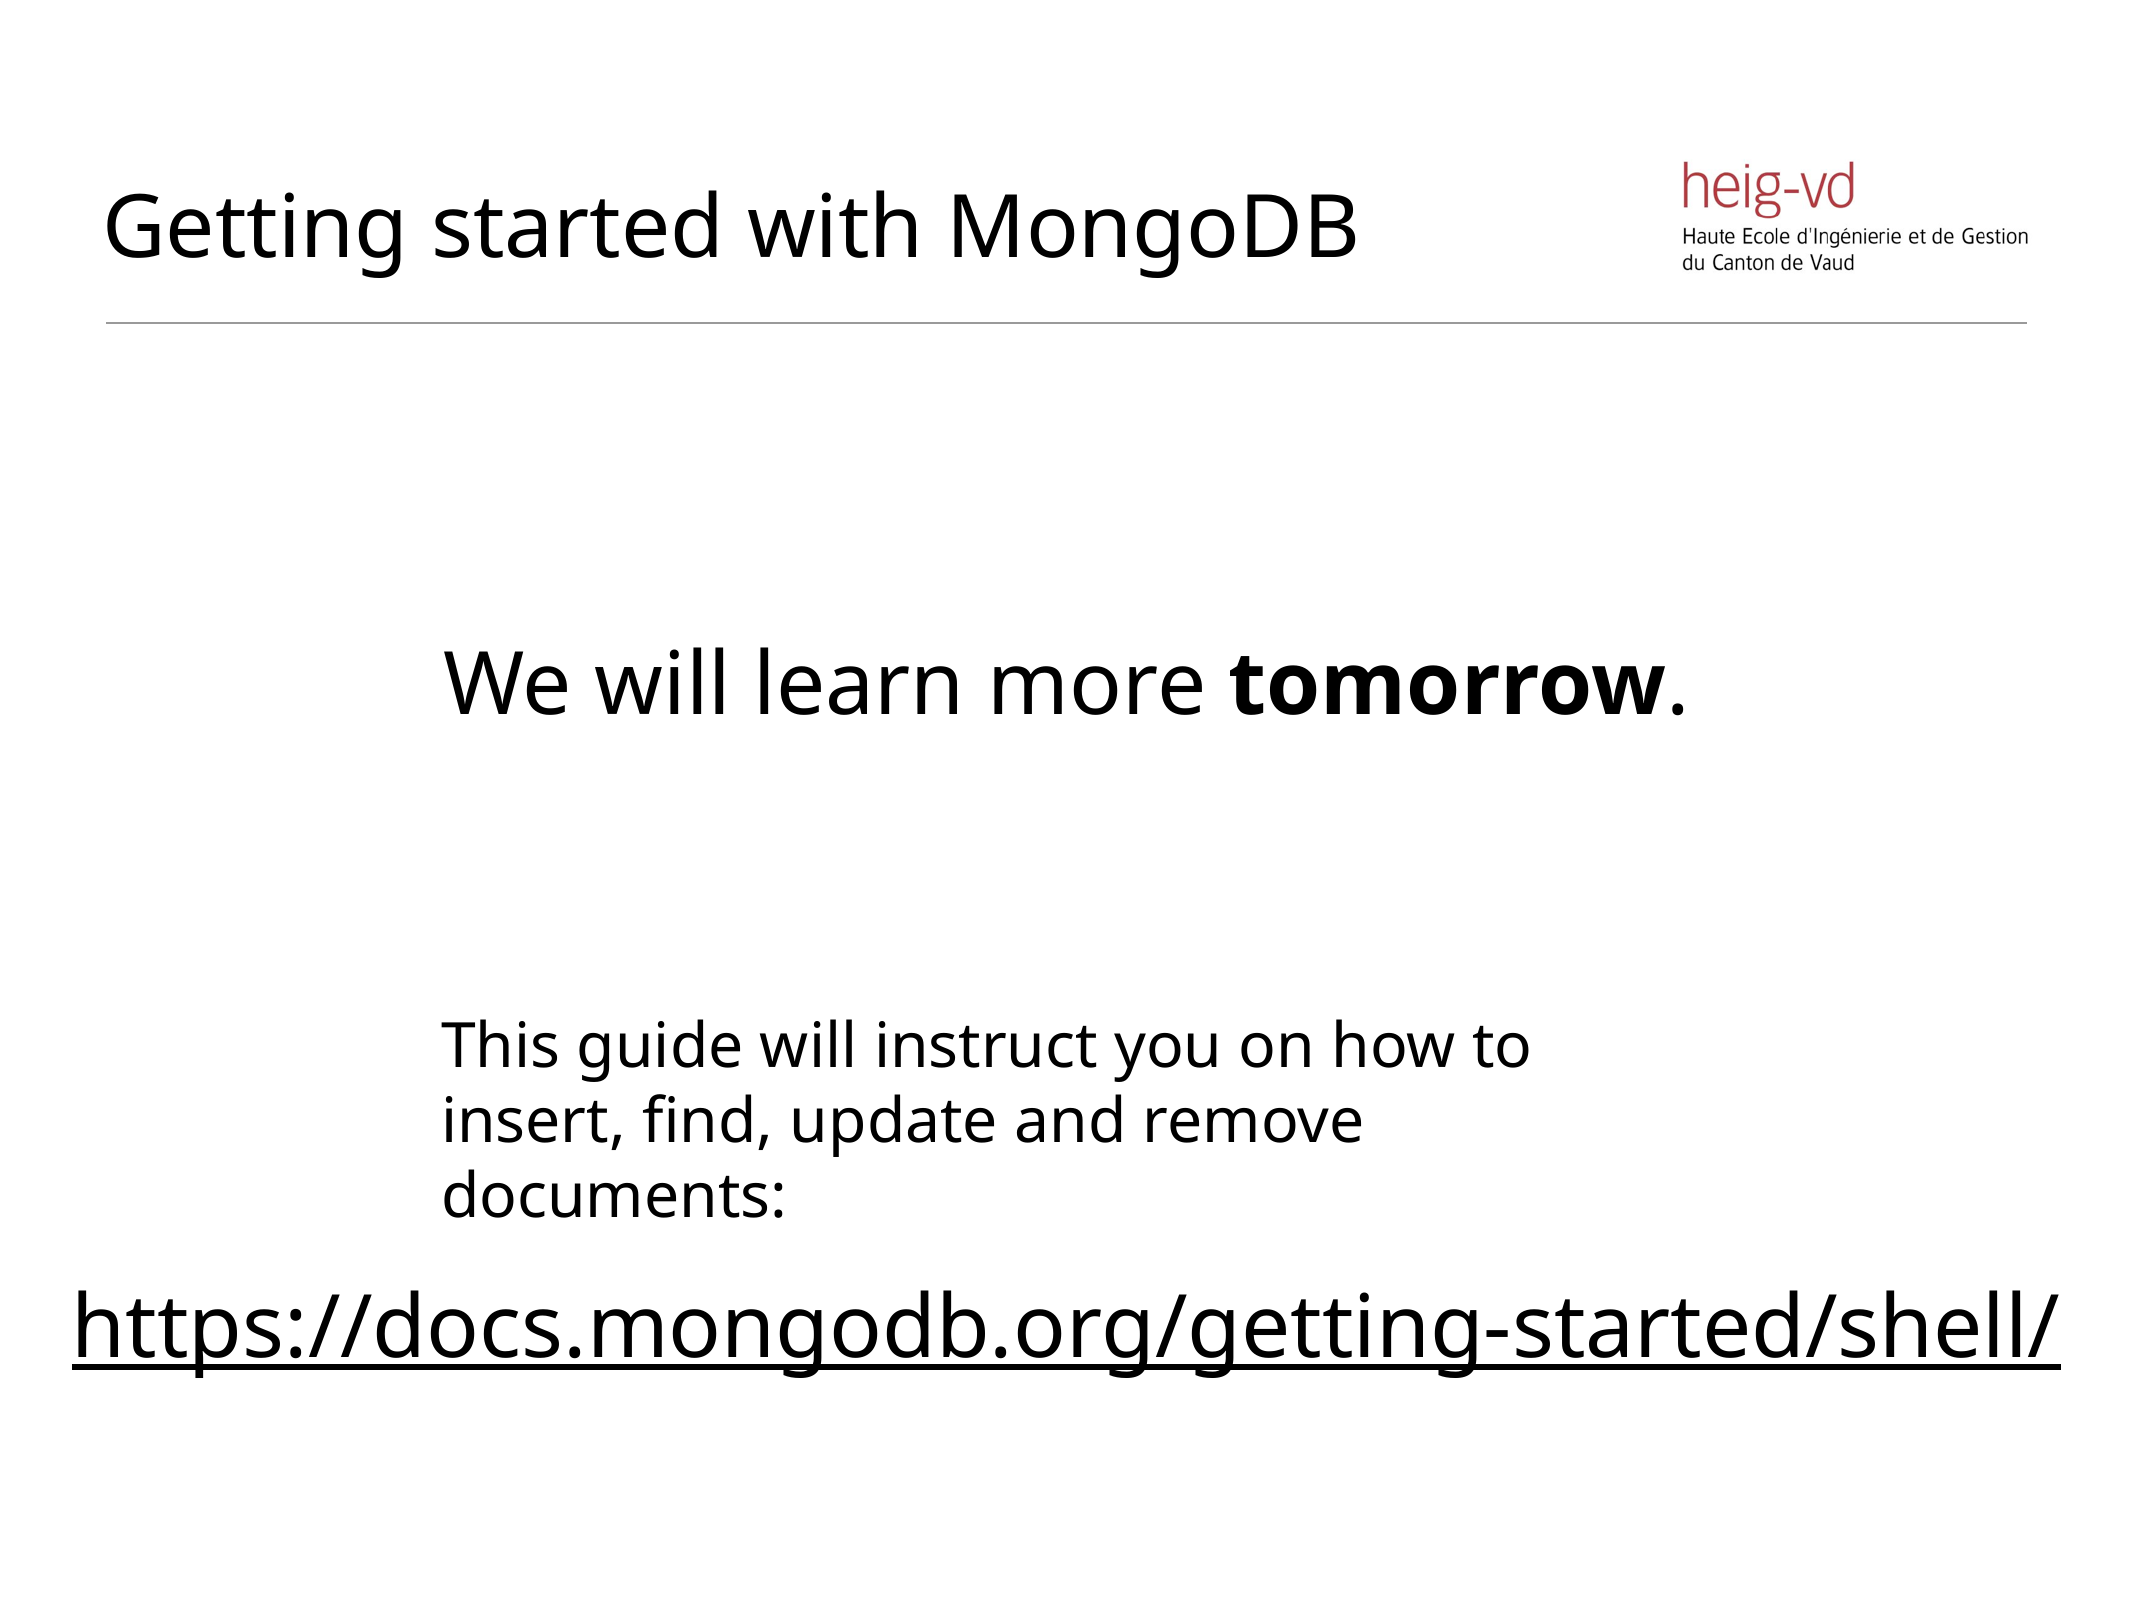

# Getting started with MongoDB
We will learn more tomorrow.
This guide will instruct you on how to insert, find, update and remove documents:
https://docs.mongodb.org/getting-started/shell/